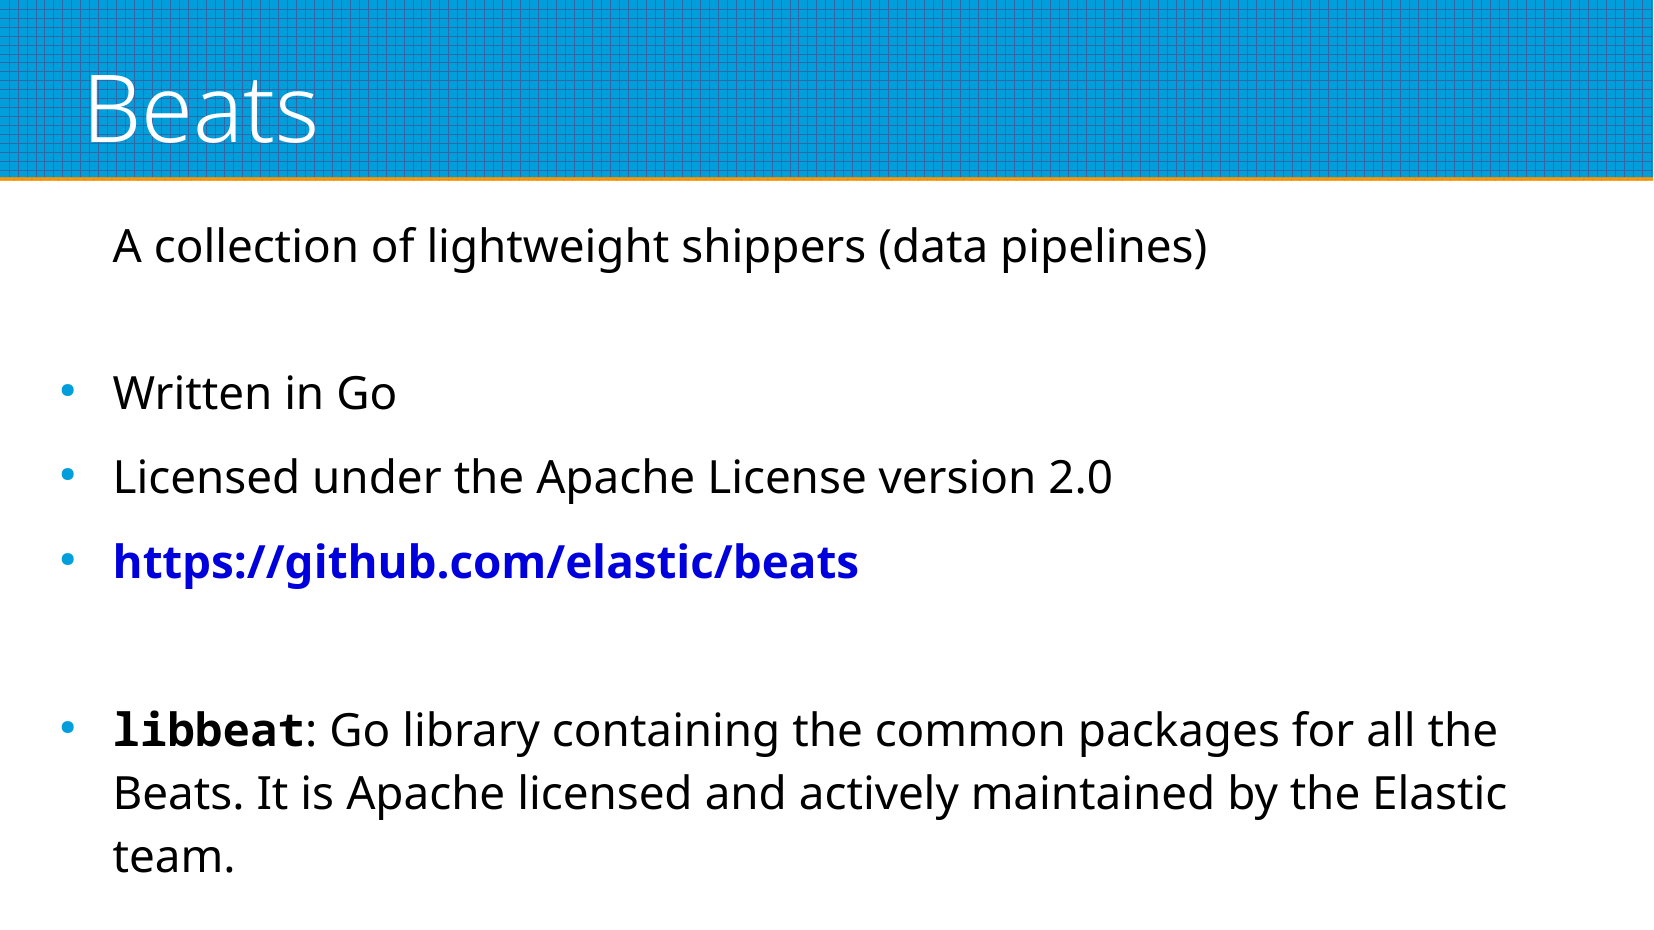

# Beats
A collection of lightweight shippers (data pipelines)
Written in Go
Licensed under the Apache License version 2.0
https://github.com/elastic/beats
libbeat: Go library containing the common packages for all the Beats. It is Apache licensed and actively maintained by the Elastic team.